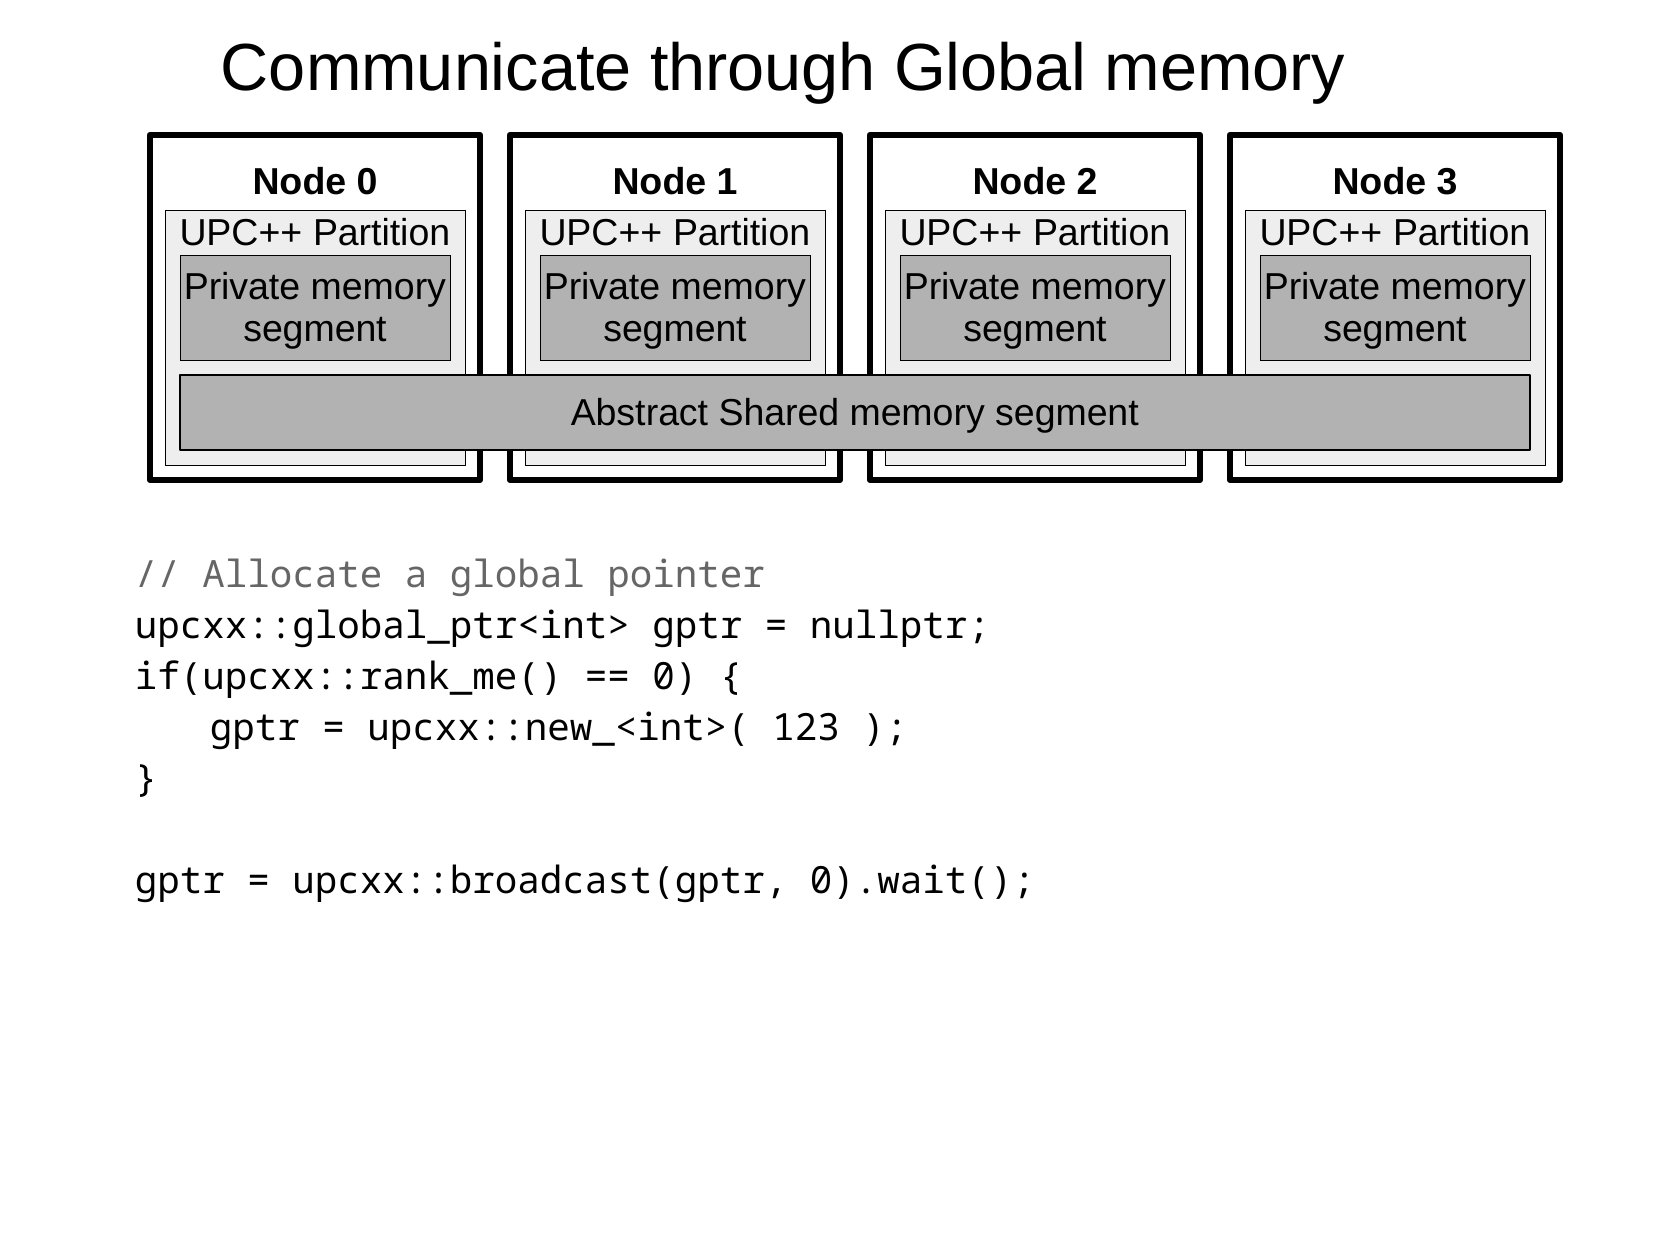

# Communicate through Global memory
Node 0
Node 1
Node 2
Node 3
UPC++ Partition
UPC++ Partition
UPC++ Partition
UPC++ Partition
Private memory
segment
Private memory
segment
Private memory
segment
Private memory
segment
Abstract Shared memory segment
// Allocate a global pointer
upcxx::global_ptr<int> gptr = nullptr;
if(upcxx::rank_me() == 0) {
	gptr = upcxx::new_<int>( 123 );
}
gptr = upcxx::broadcast(gptr, 0).wait();